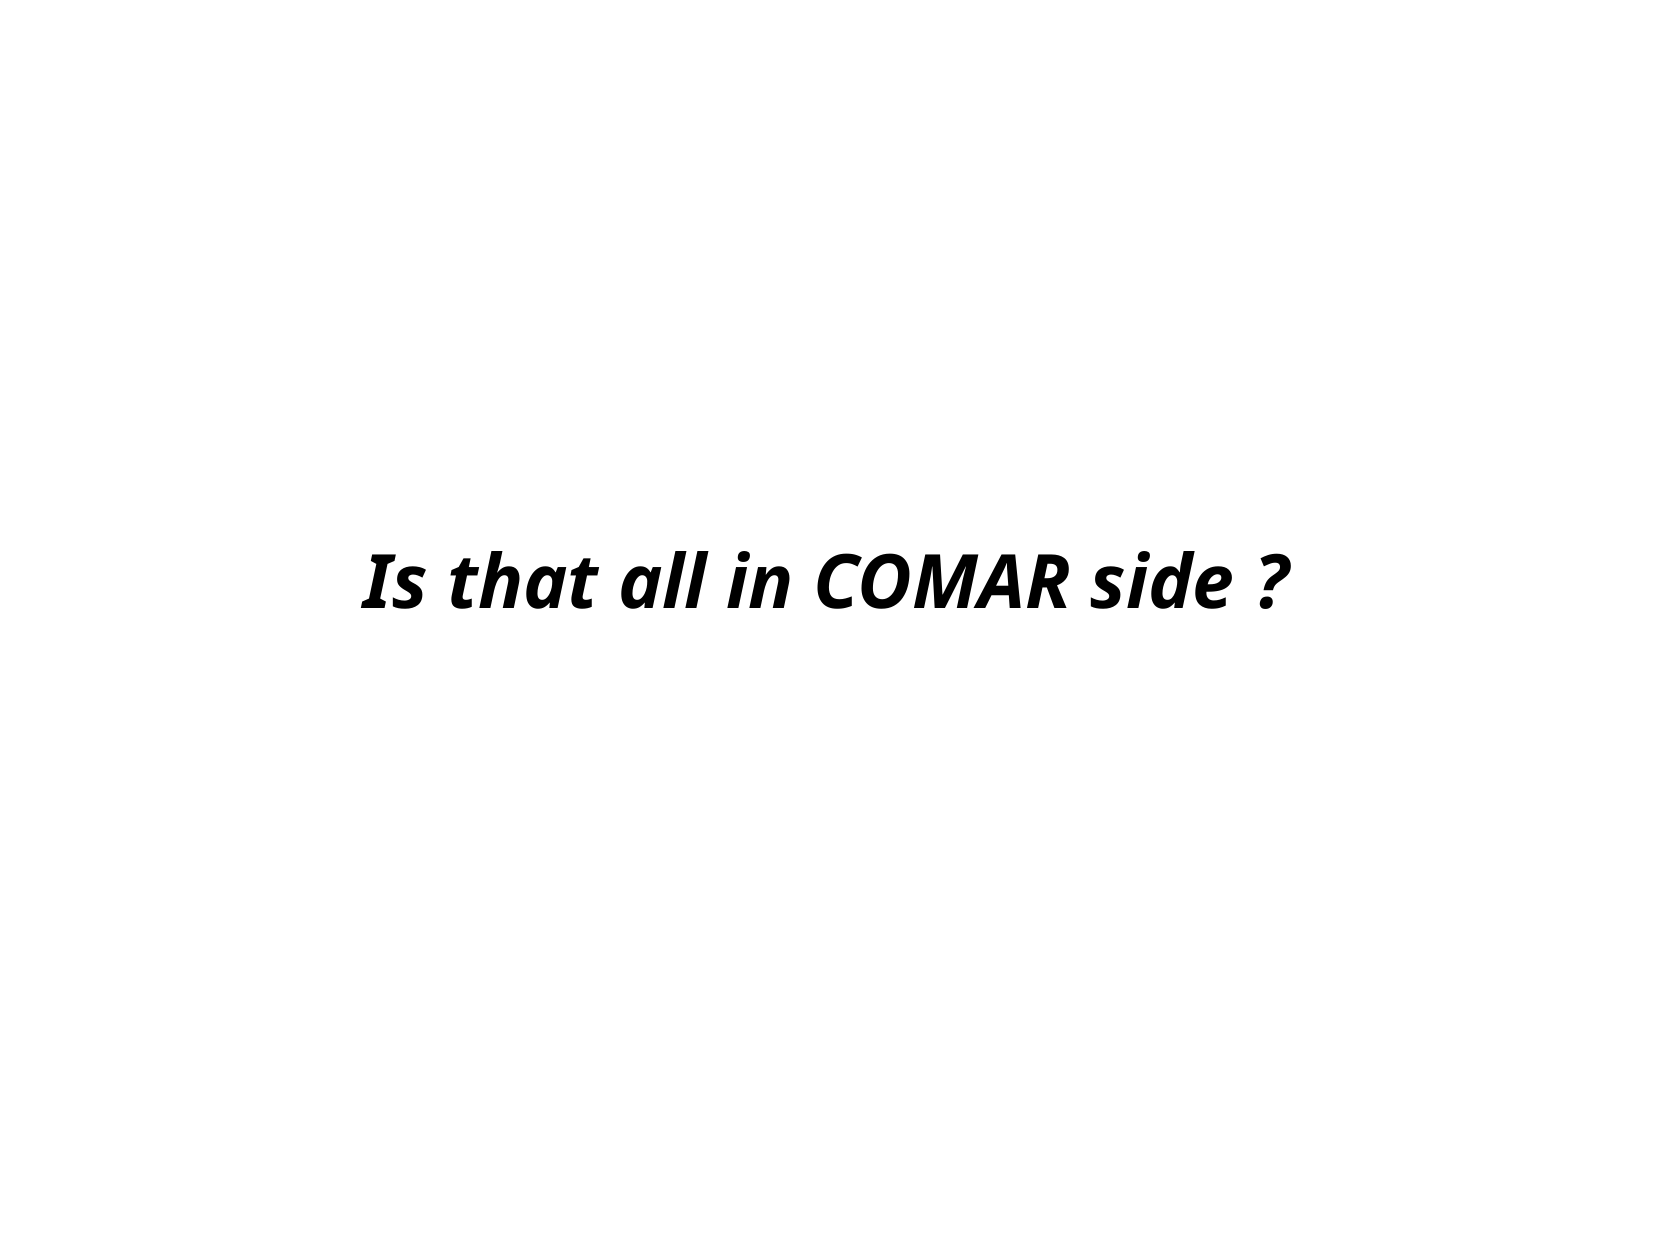

# Is that all in COMAR side ?